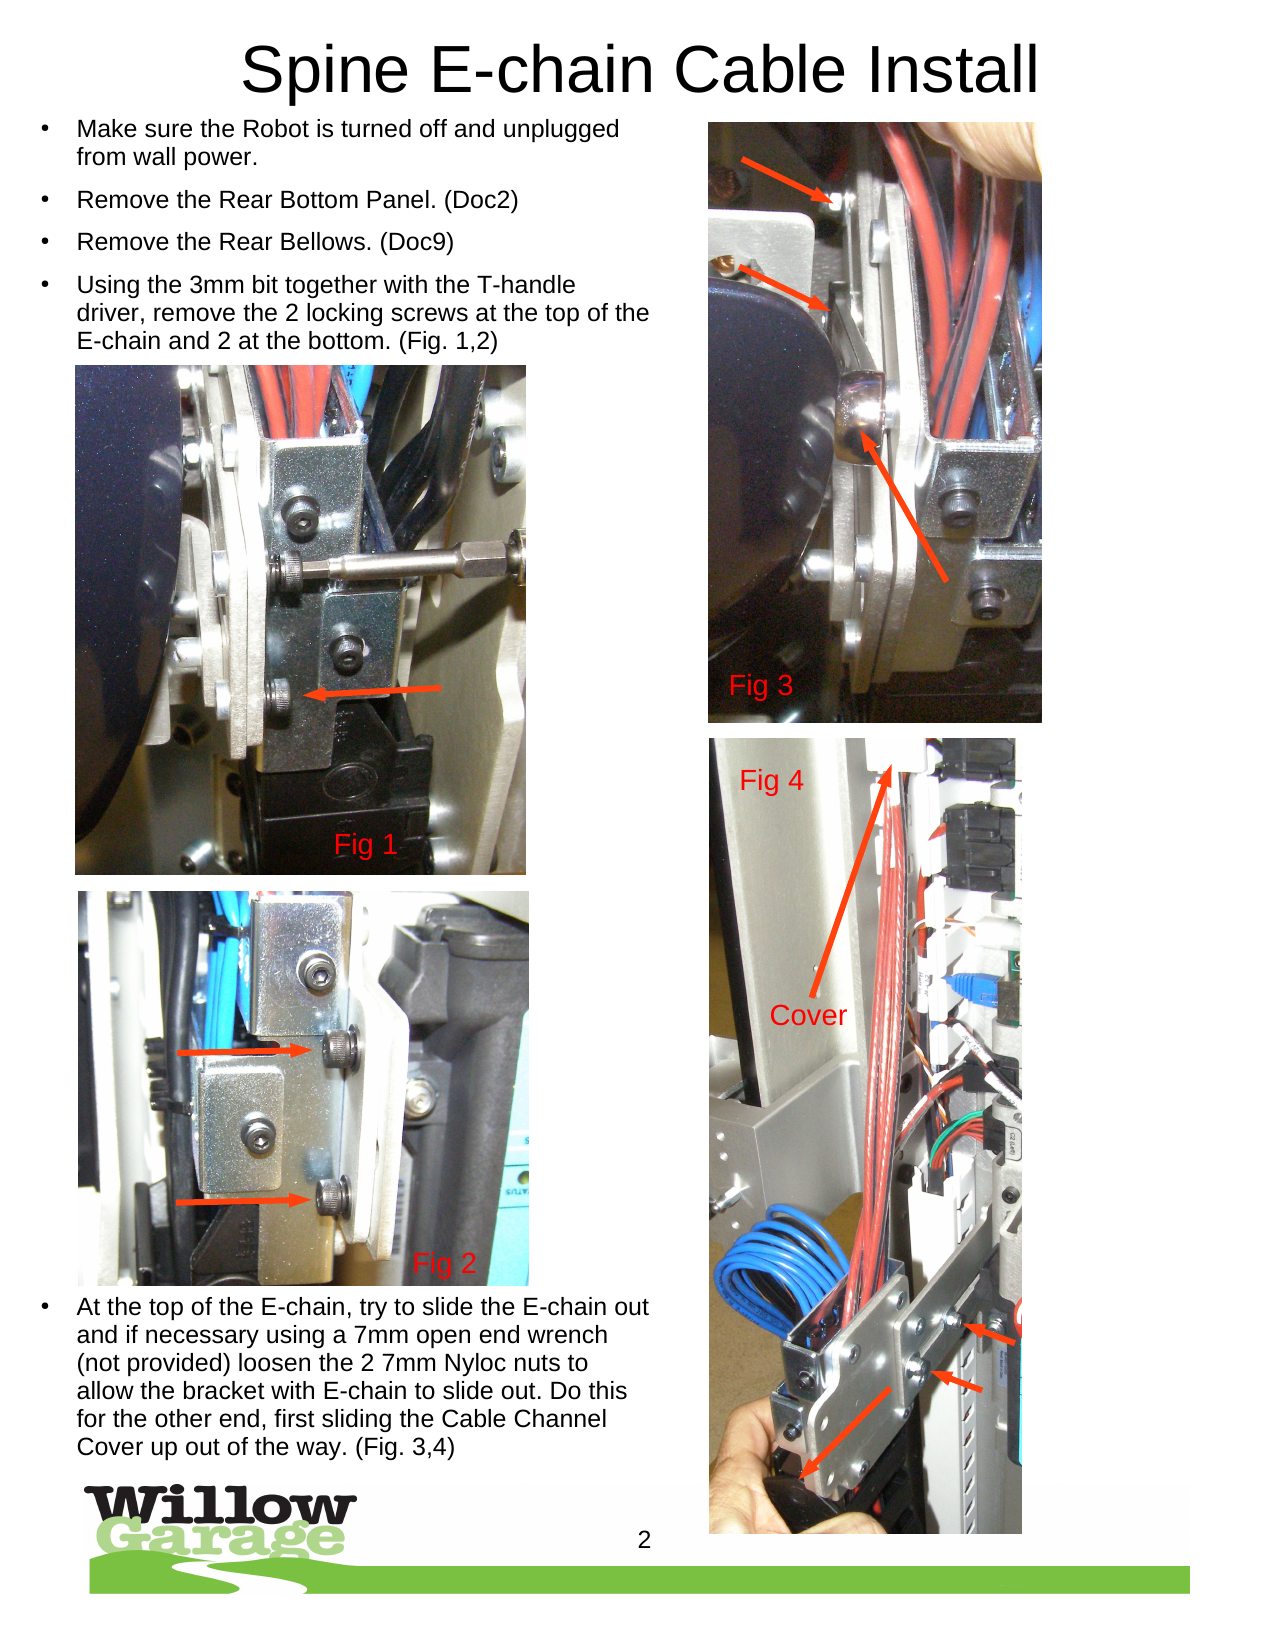

# Spine E-chain Cable Install
Make sure the Robot is turned off and unplugged from wall power.
Remove the Rear Bottom Panel. (Doc2)
Remove the Rear Bellows. (Doc9)
Using the 3mm bit together with the T-handle driver, remove the 2 locking screws at the top of the E-chain and 2 at the bottom. (Fig. 1,2)
At the top of the E-chain, try to slide the E-chain out and if necessary using a 7mm open end wrench (not provided) loosen the 2 7mm Nyloc nuts to allow the bracket with E-chain to slide out. Do this for the other end, first sliding the Cable Channel Cover up out of the way. (Fig. 3,4)
Fig 3
Fig 4
Fig 1
Cover
Fig 2
2